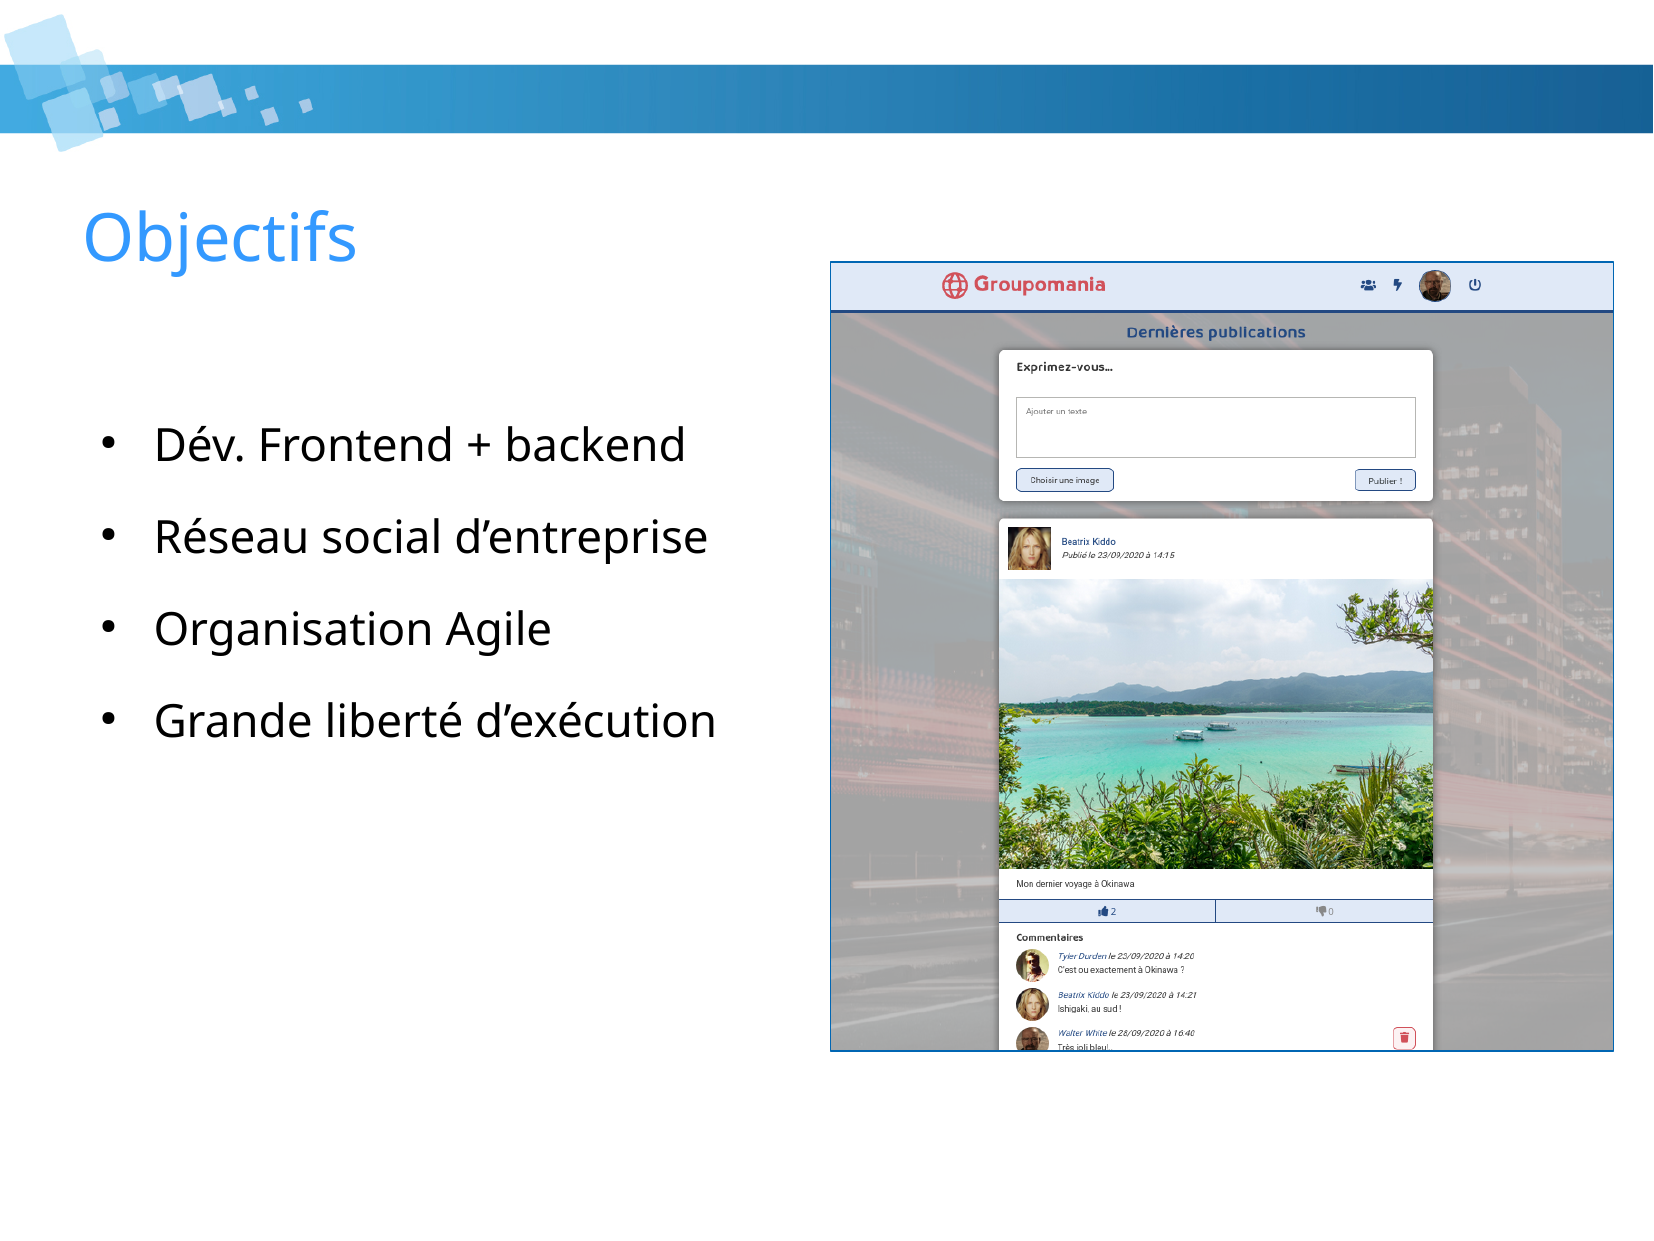

# Objectifs
Dév. Frontend + backend
Réseau social d’entreprise
Organisation Agile
Grande liberté d’exécution